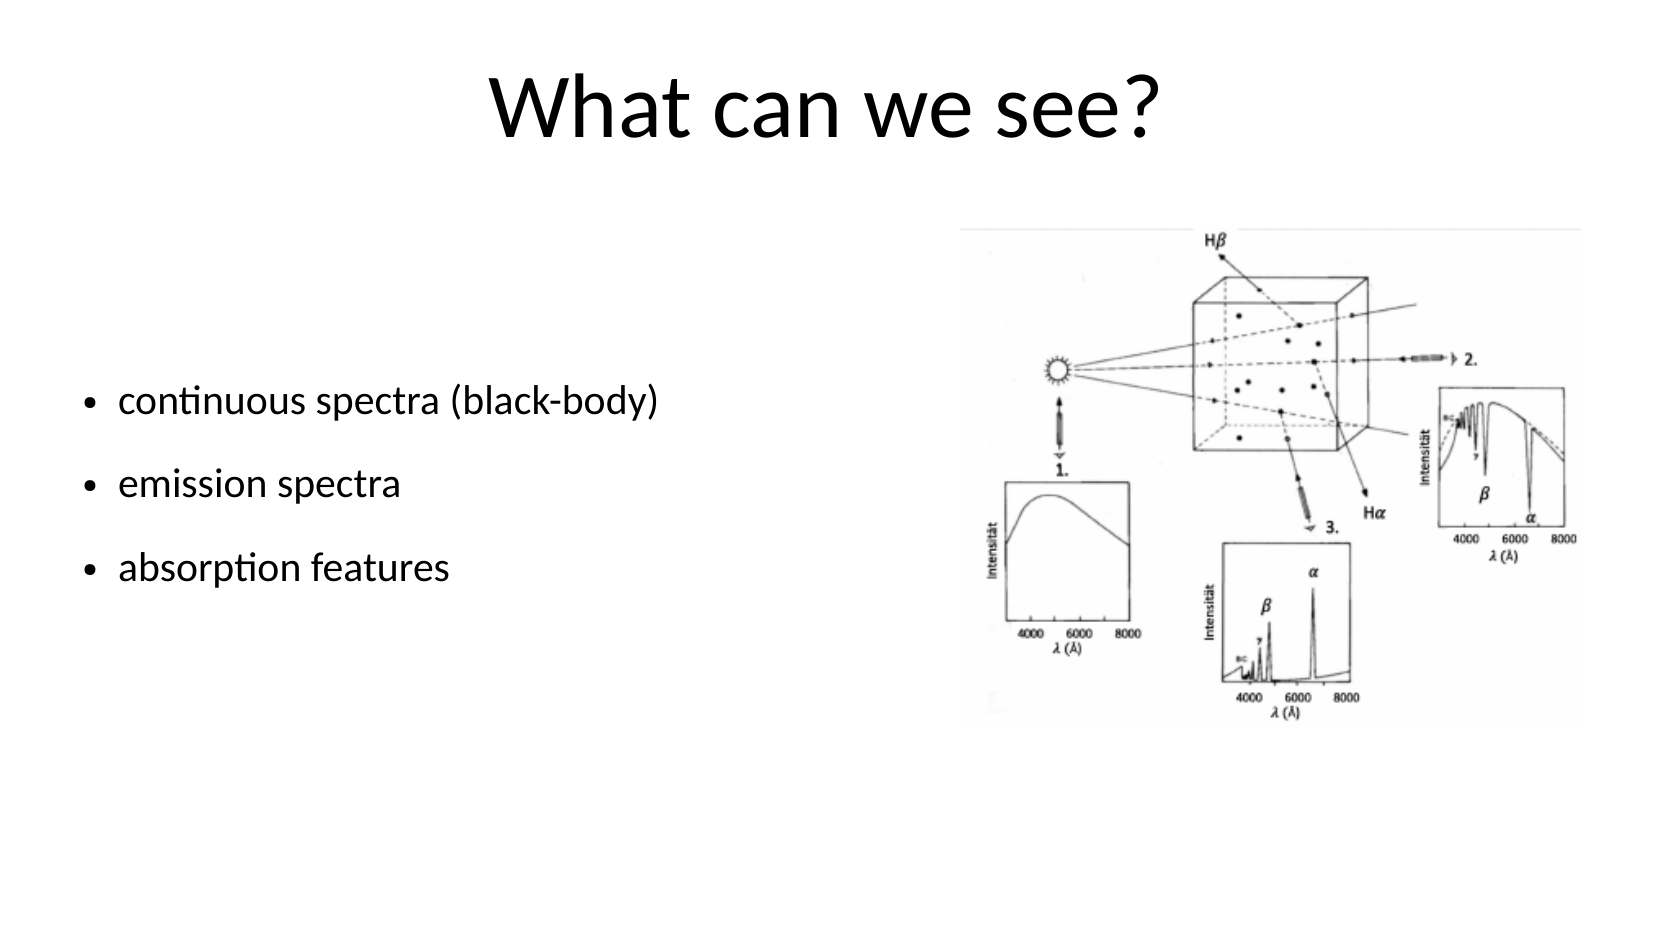

# What can we see?
continuous spectra (black-body)
emission spectra
absorption features